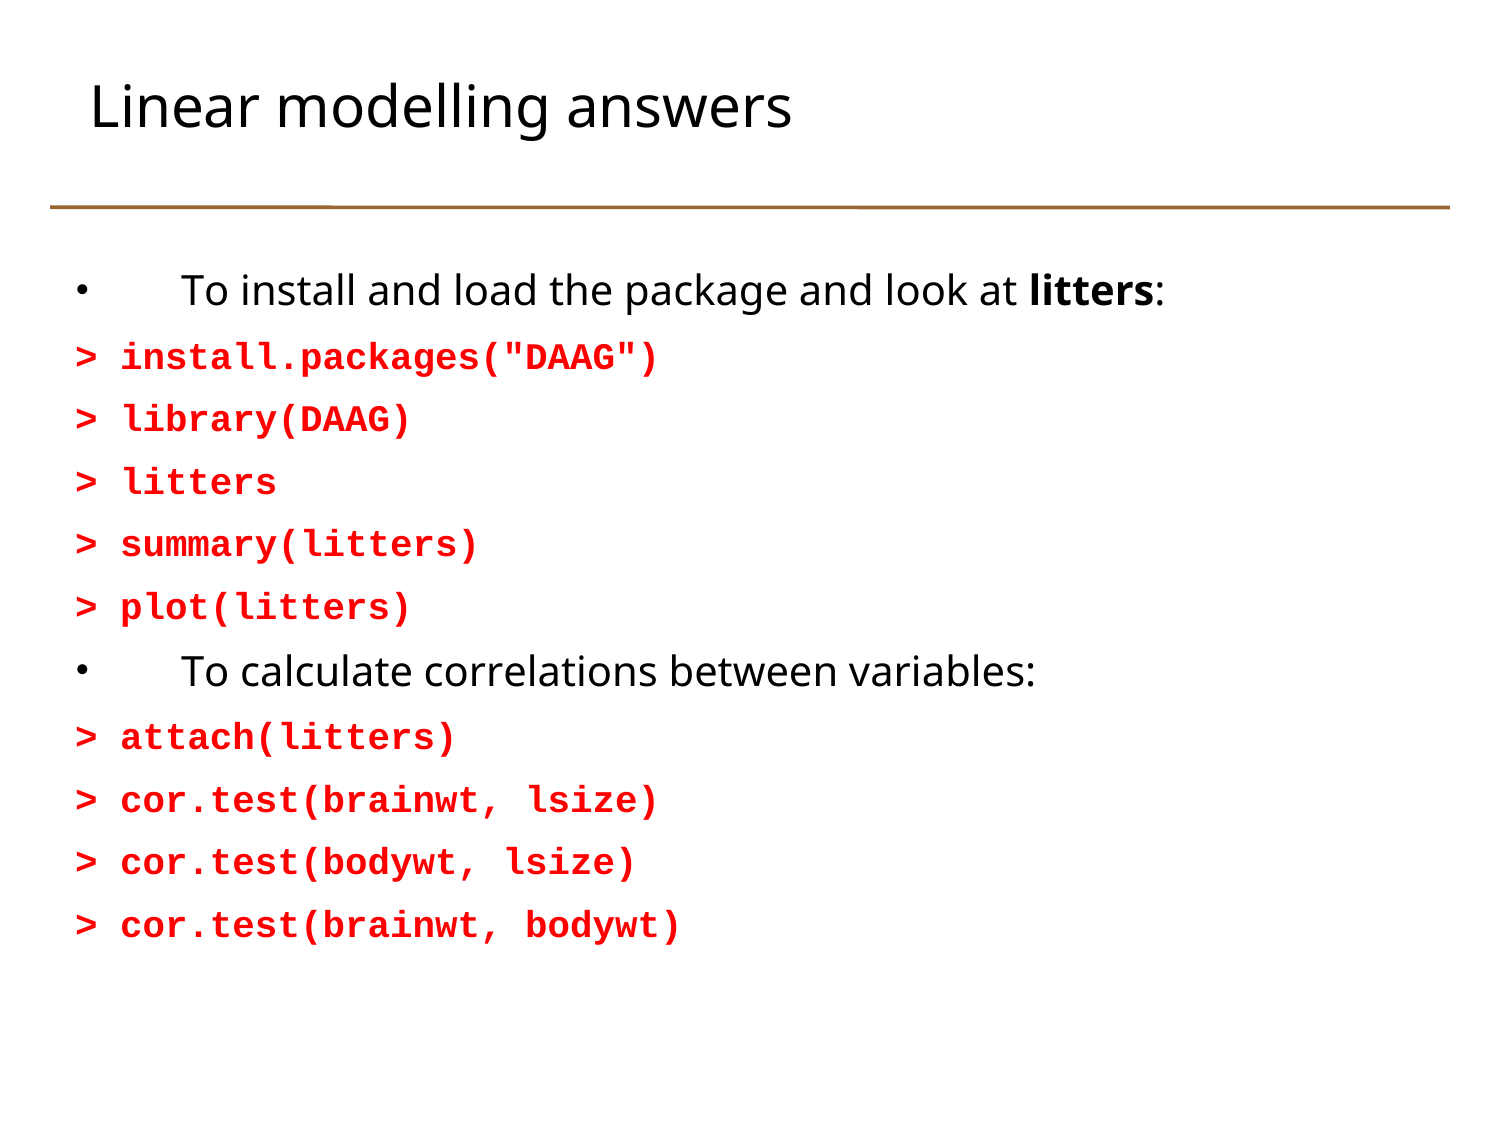

Linear modelling answers
To install and load the package and look at litters:
> install.packages("DAAG")
> library(DAAG)
> litters
> summary(litters)
> plot(litters)
To calculate correlations between variables:
> attach(litters)
> cor.test(brainwt, lsize)
> cor.test(bodywt, lsize)
> cor.test(brainwt, bodywt)